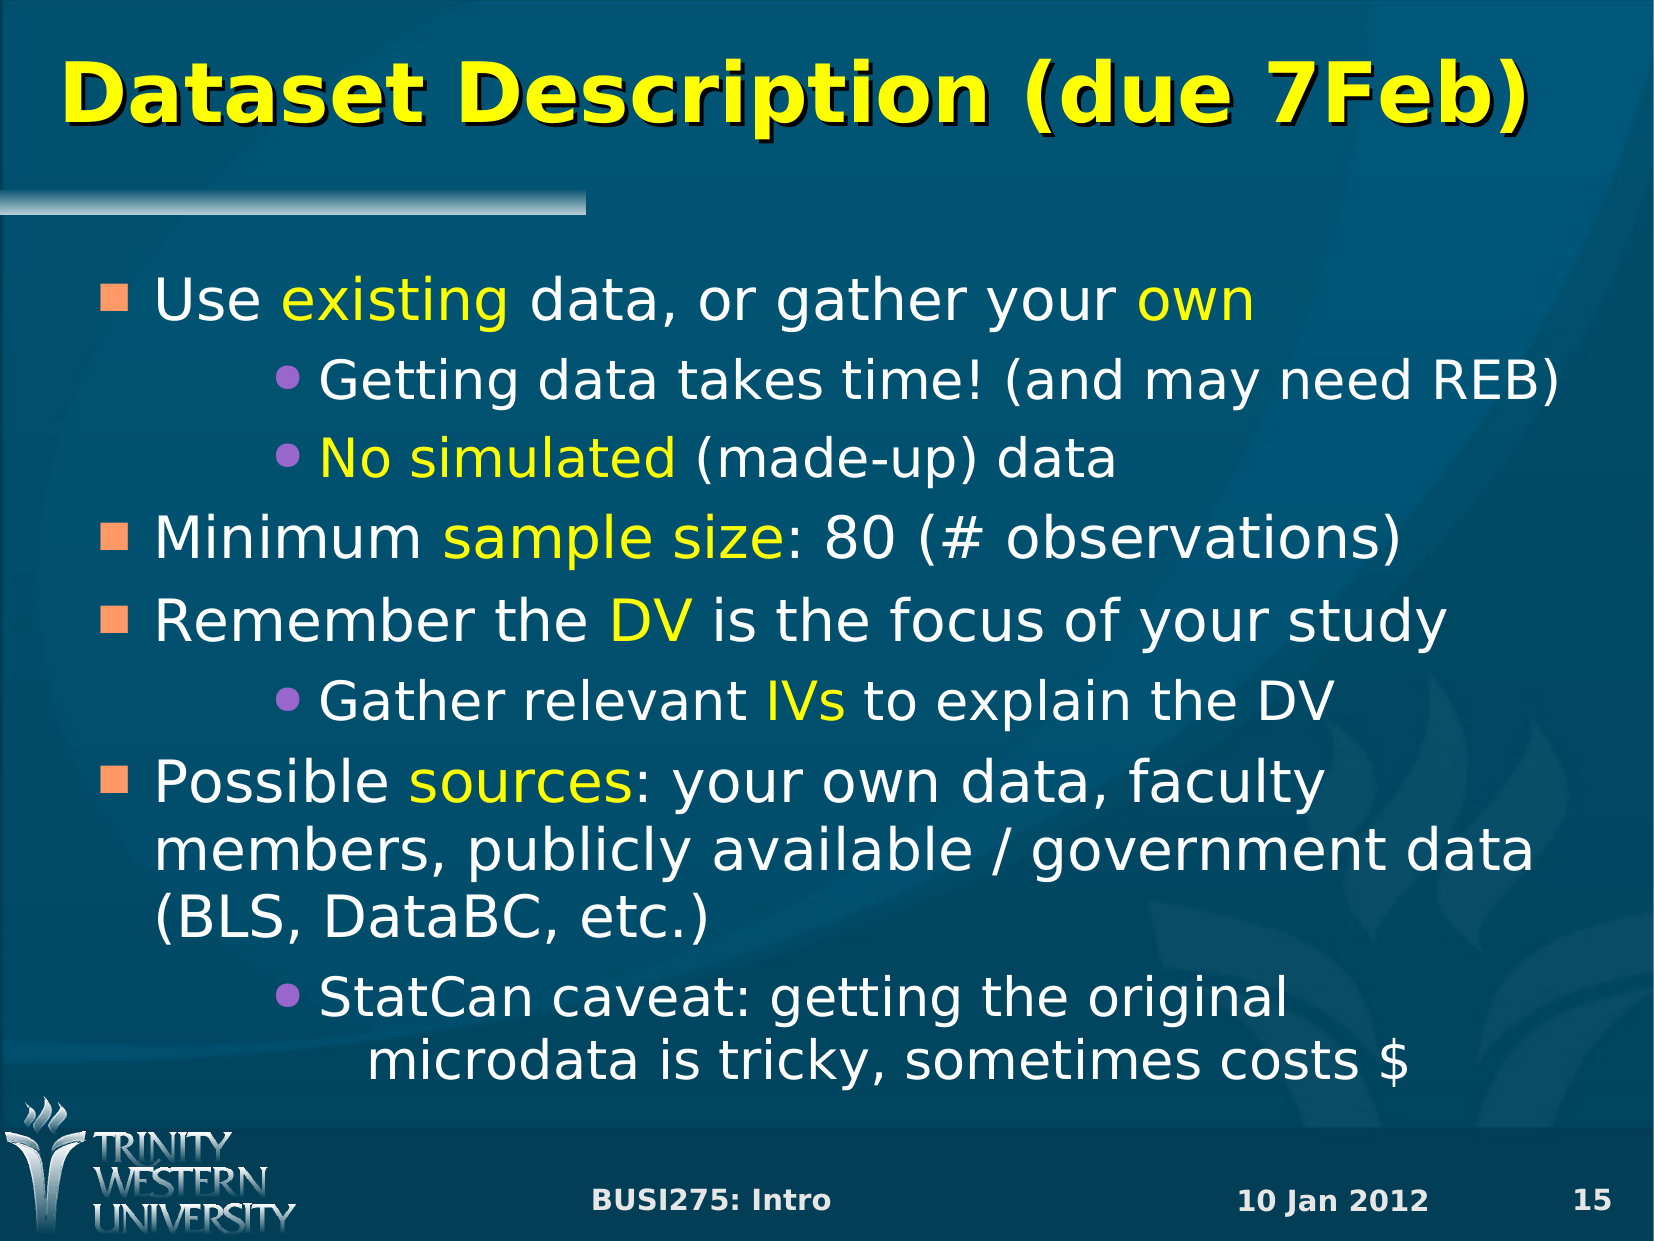

# Dataset Description (due 7Feb)
Use existing data, or gather your own
Getting data takes time! (and may need REB)
No simulated (made-up) data
Minimum sample size: 80 (# observations)
Remember the DV is the focus of your study
Gather relevant IVs to explain the DV
Possible sources: your own data, faculty members, publicly available / government data (BLS, DataBC, etc.)
StatCan caveat: getting the original microdata is tricky, sometimes costs $
BUSI275: Intro
10 Jan 2012
15